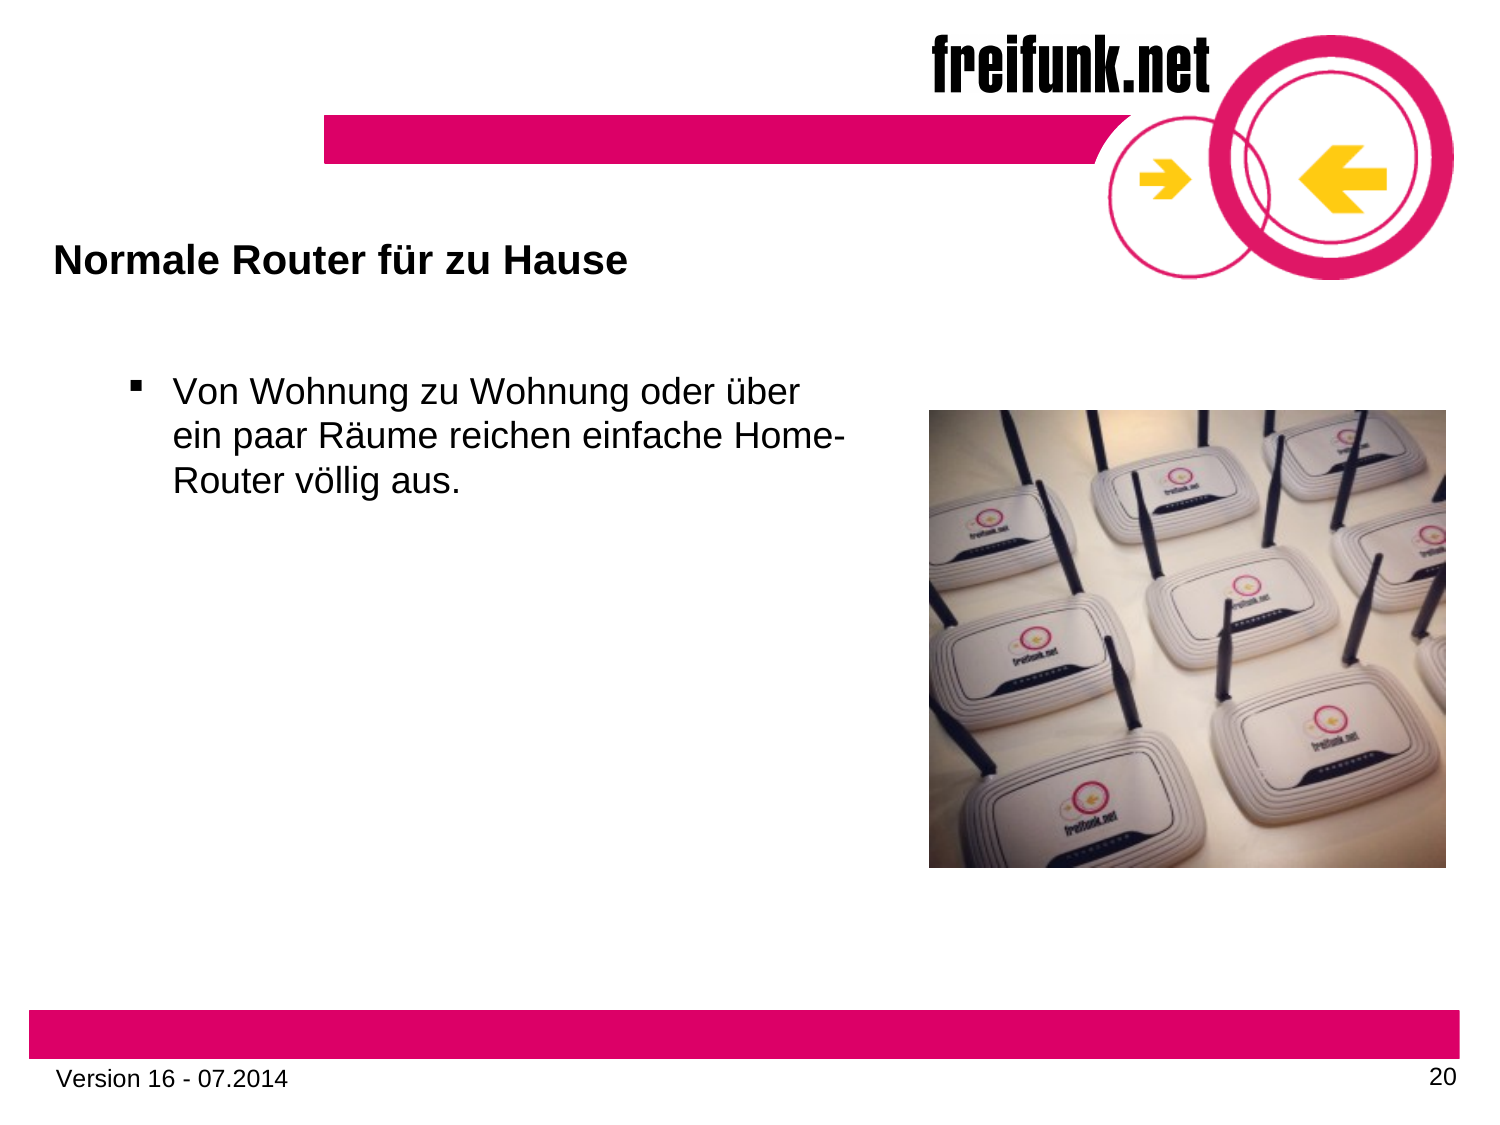

Normale Router für zu Hause
Von Wohnung zu Wohnung oder über ein paar Räume reichen einfache Home-Router völlig aus.
20
Version 16 - 07.2014